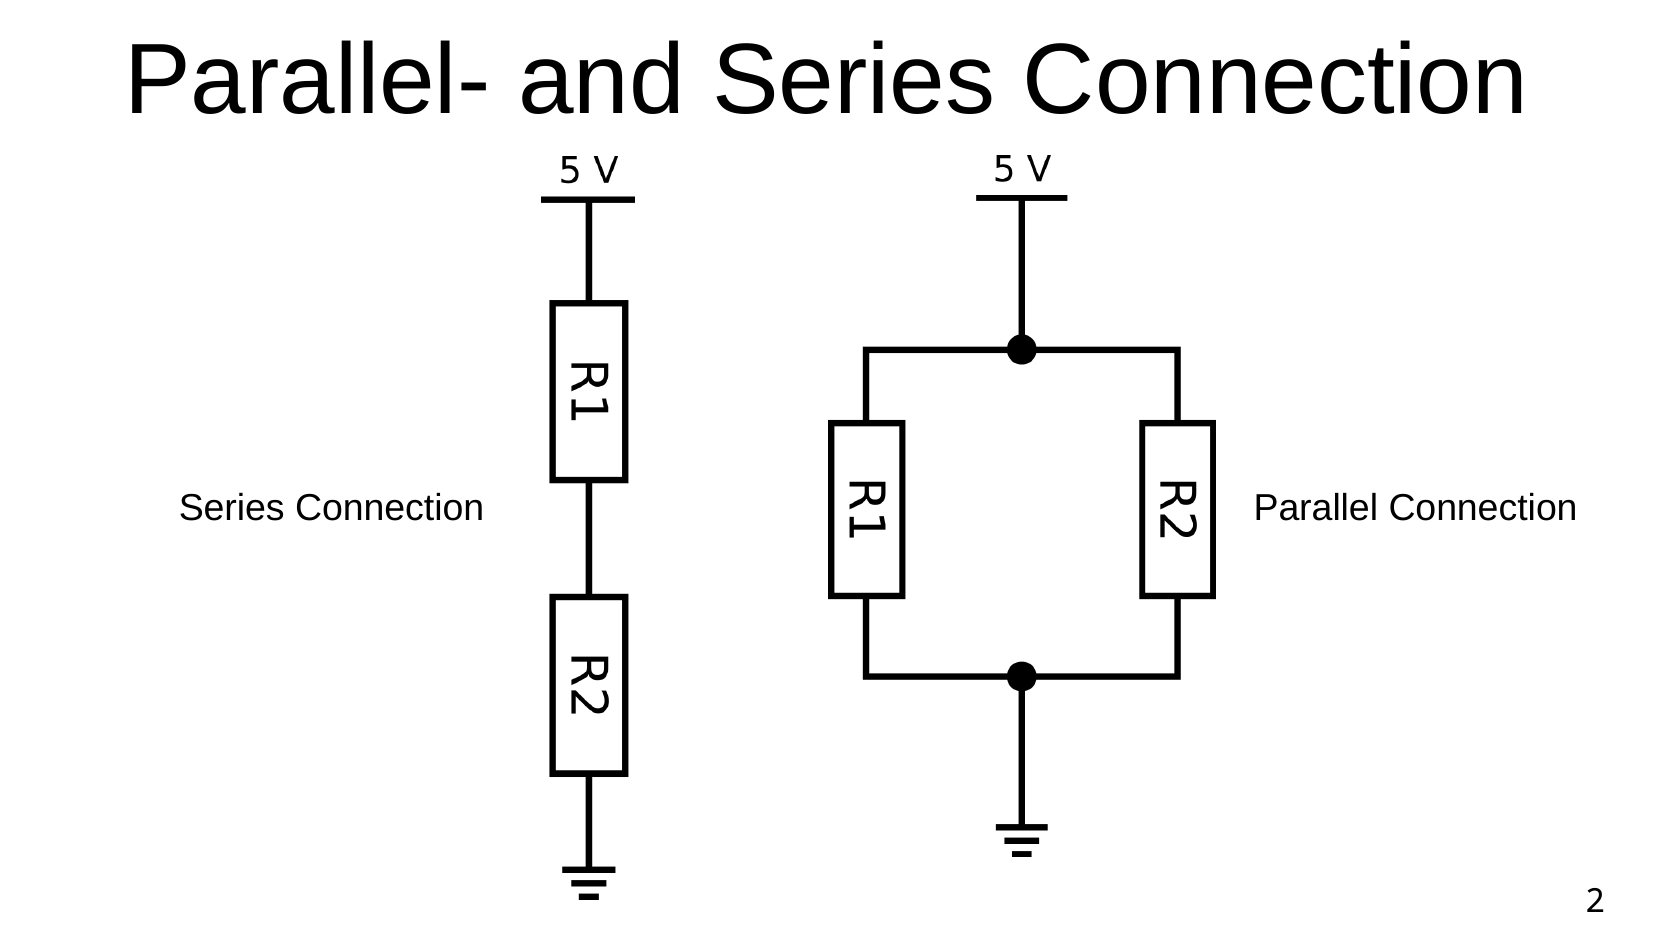

# Parallel- and Series Connection
Series Connection
Parallel Connection